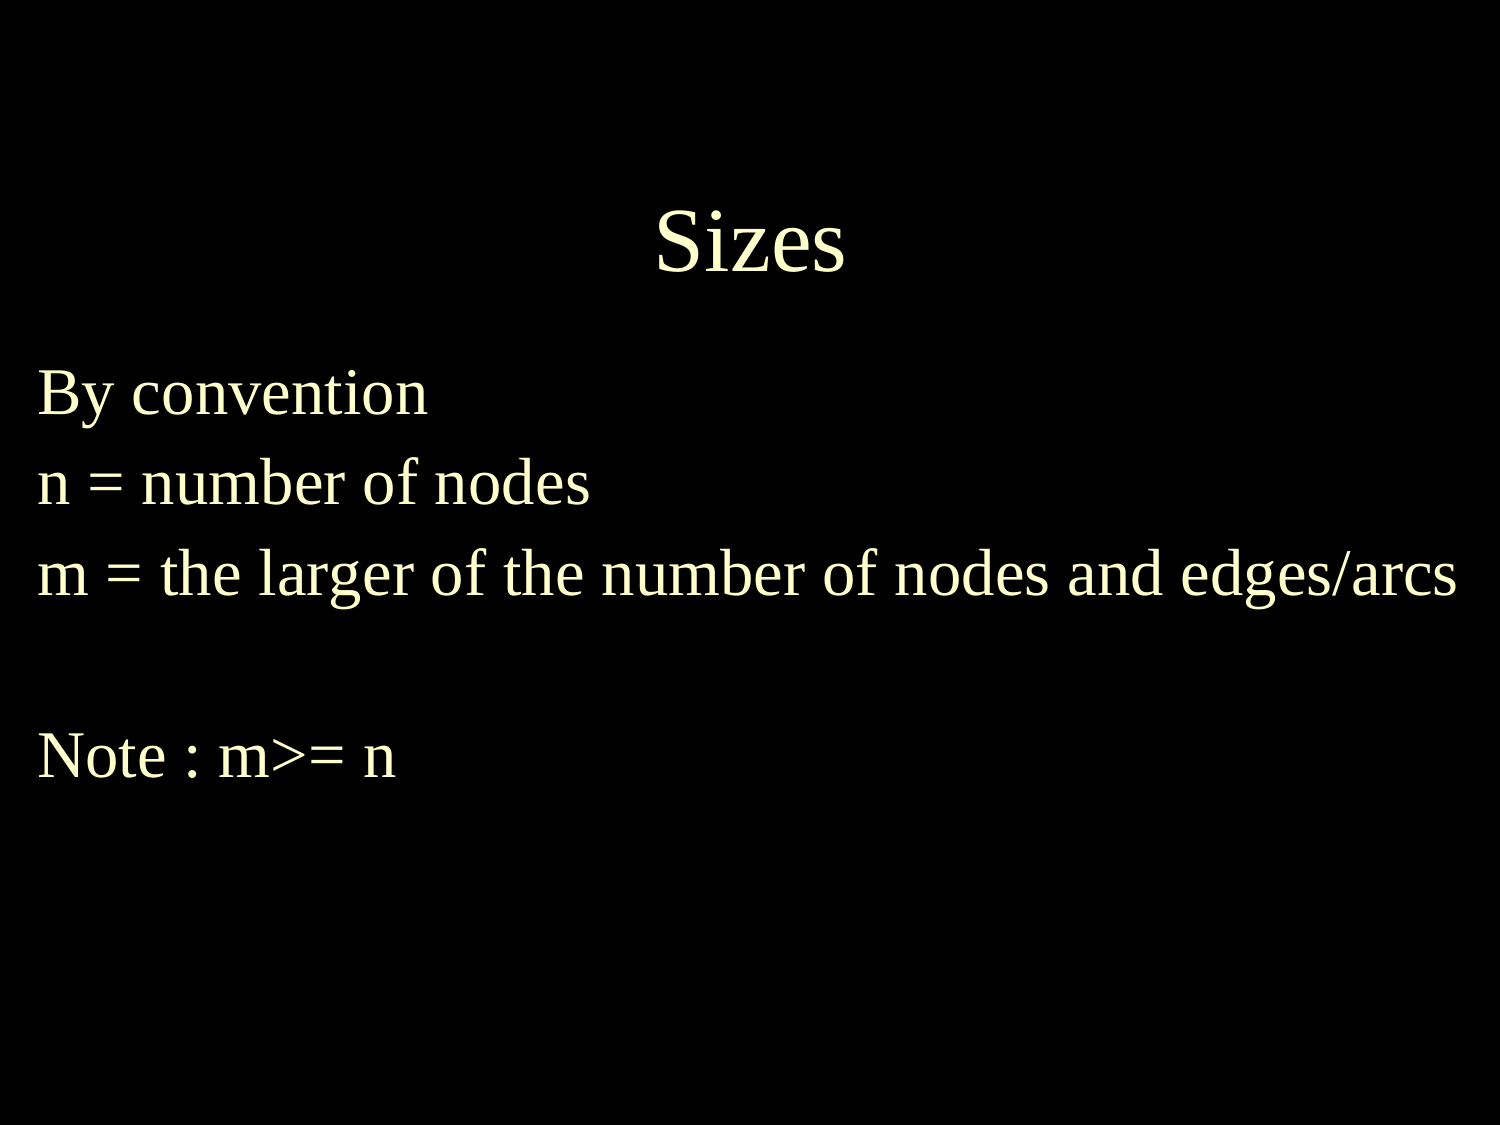

# Sizes
By convention
n = number of nodes
m = the larger of the number of nodes and edges/arcs
Note : m>= n